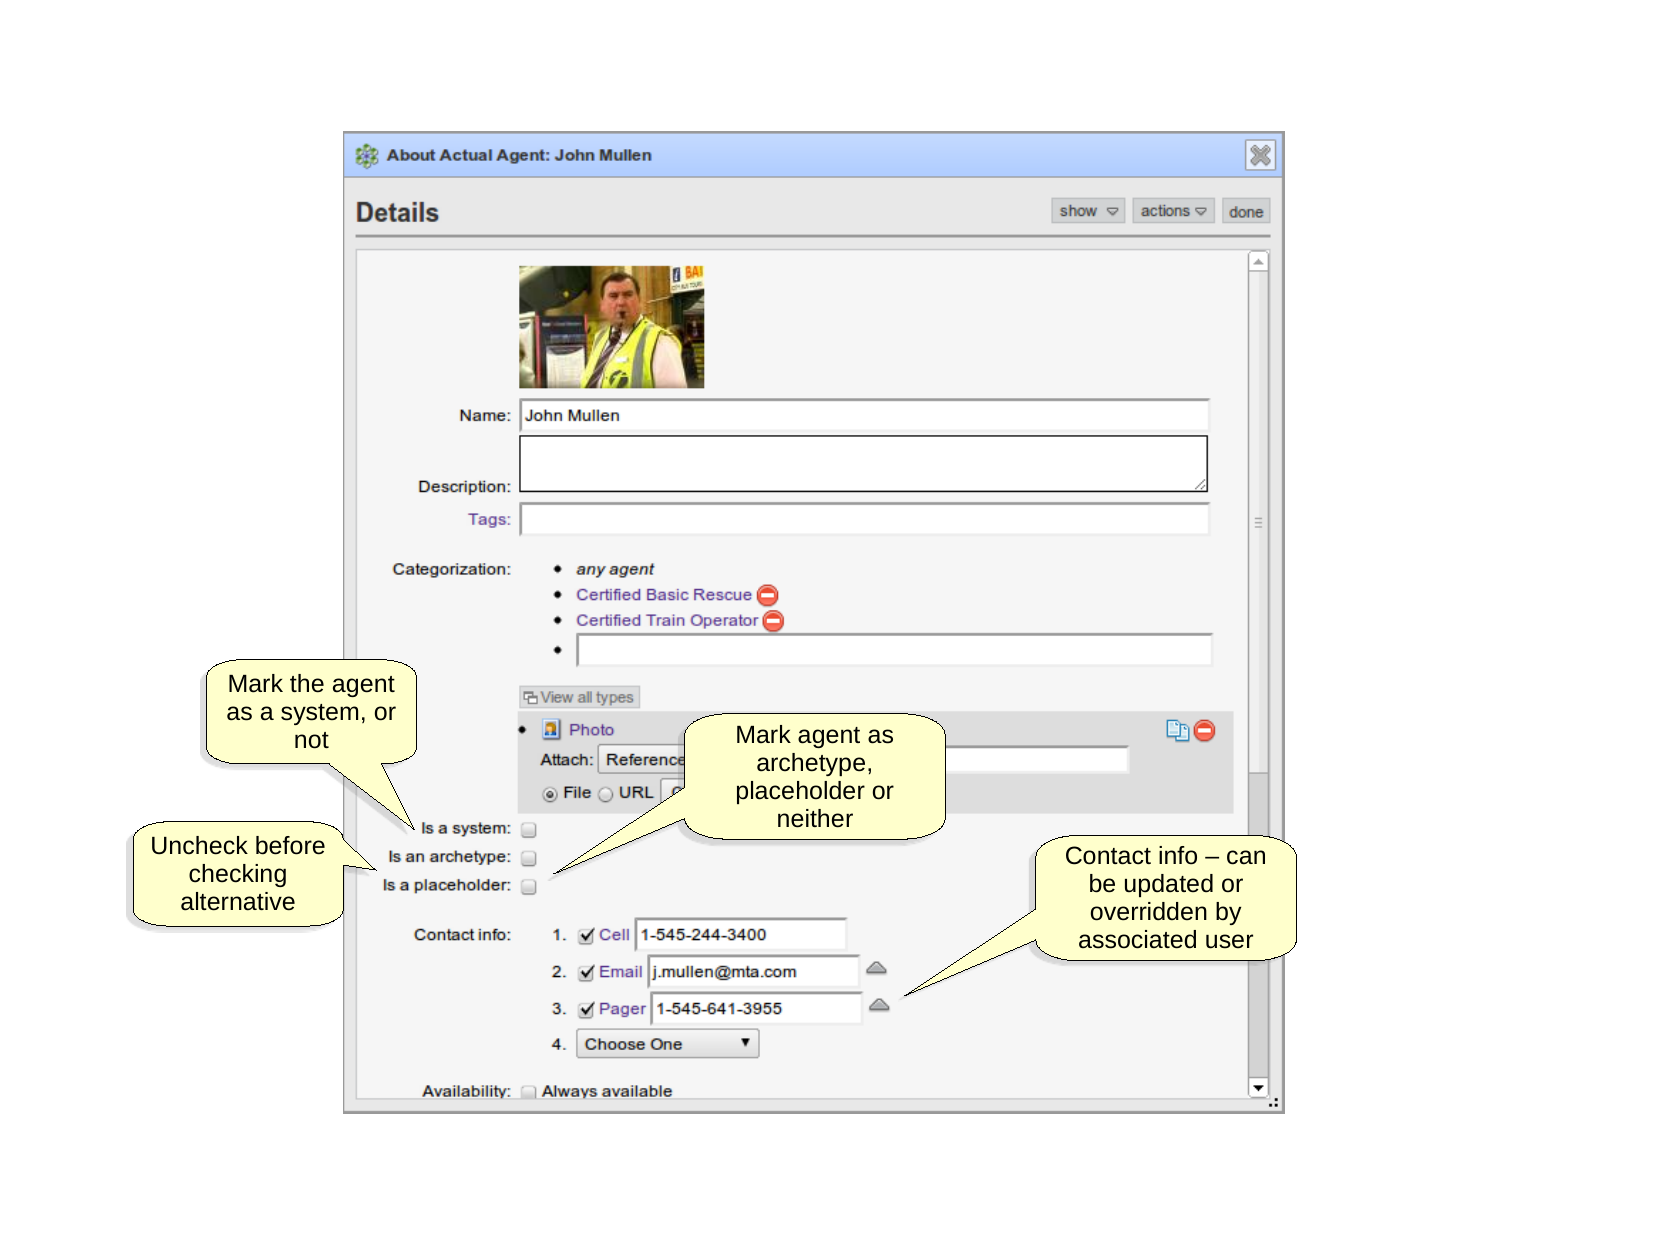

Mark the agent as a system, or not
Mark agent as archetype, placeholder or neither
Uncheck before checking alternative
Contact info – can be updated or overridden by associated user